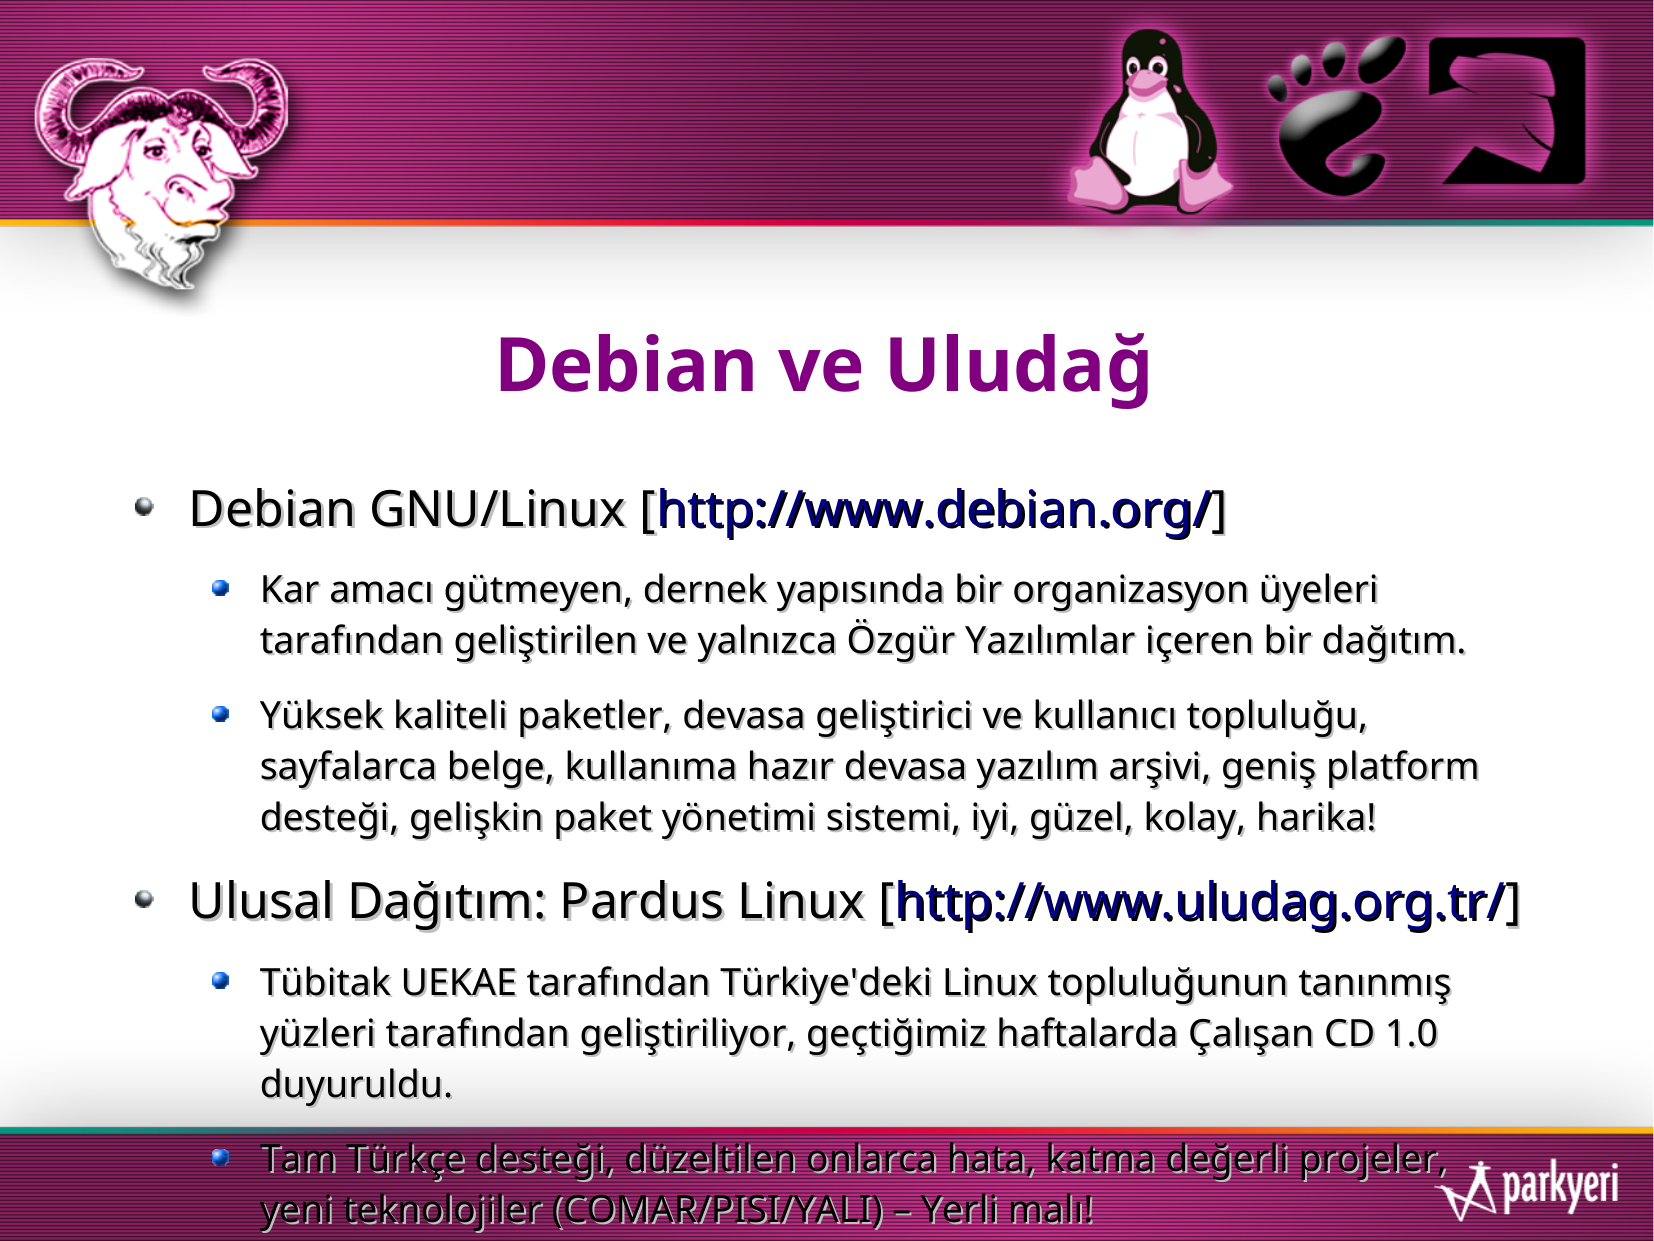

# Debian ve Uludağ
Debian GNU/Linux [http://www.debian.org/]
Kar amacı gütmeyen, dernek yapısında bir organizasyon üyeleri tarafından geliştirilen ve yalnızca Özgür Yazılımlar içeren bir dağıtım.
Yüksek kaliteli paketler, devasa geliştirici ve kullanıcı topluluğu, sayfalarca belge, kullanıma hazır devasa yazılım arşivi, geniş platform desteği, gelişkin paket yönetimi sistemi, iyi, güzel, kolay, harika!
Ulusal Dağıtım: Pardus Linux [http://www.uludag.org.tr/]
Tübitak UEKAE tarafından Türkiye'deki Linux topluluğunun tanınmış yüzleri tarafından geliştiriliyor, geçtiğimiz haftalarda Çalışan CD 1.0 duyuruldu.
Tam Türkçe desteği, düzeltilen onlarca hata, katma değerli projeler, yeni teknolojiler (COMAR/PISI/YALI) – Yerli malı!